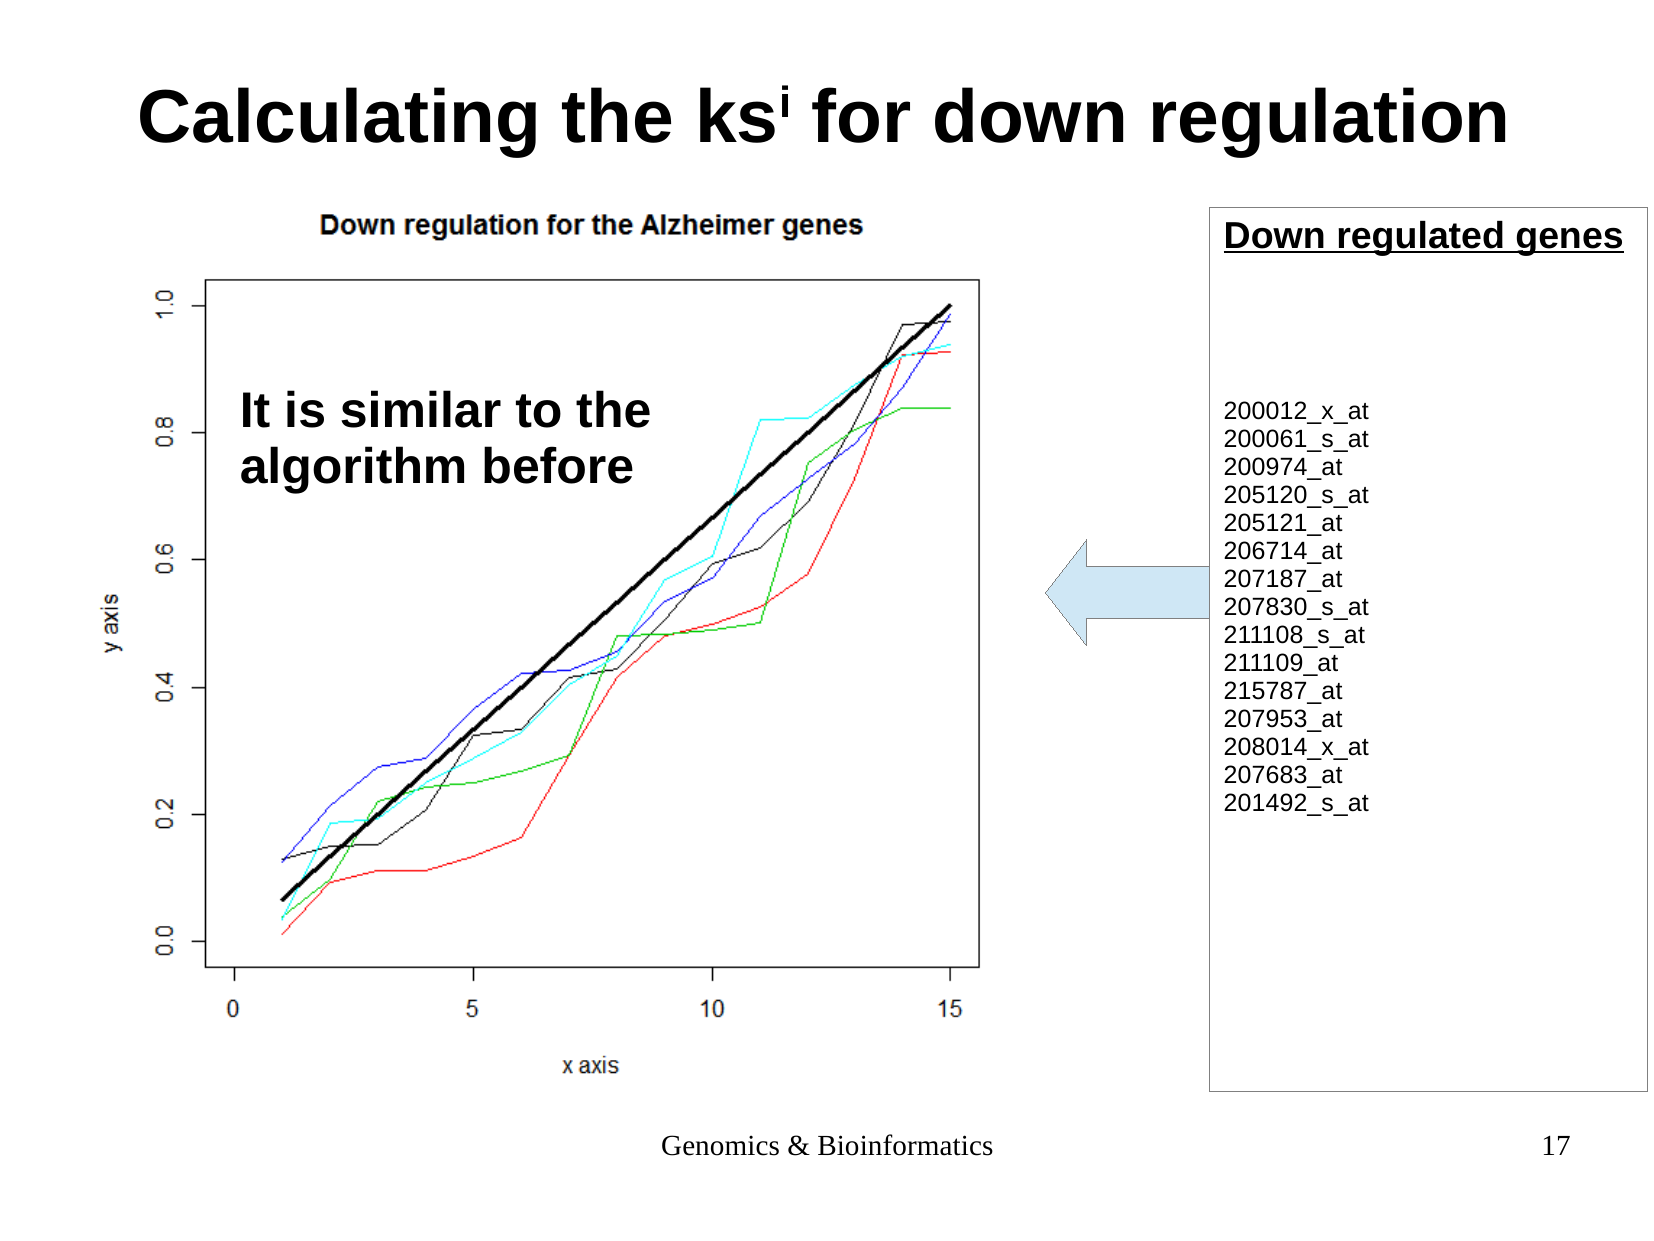

Calculating the ksi for down regulation
Down regulated genes
200012_x_at
200061_s_at
200974_at
205120_s_at
205121_at
206714_at
207187_at
207830_s_at
211108_s_at
211109_at
215787_at
207953_at
208014_x_at
207683_at
201492_s_at
It is similar to the algorithm before
Genomics & Bioinformatics
17